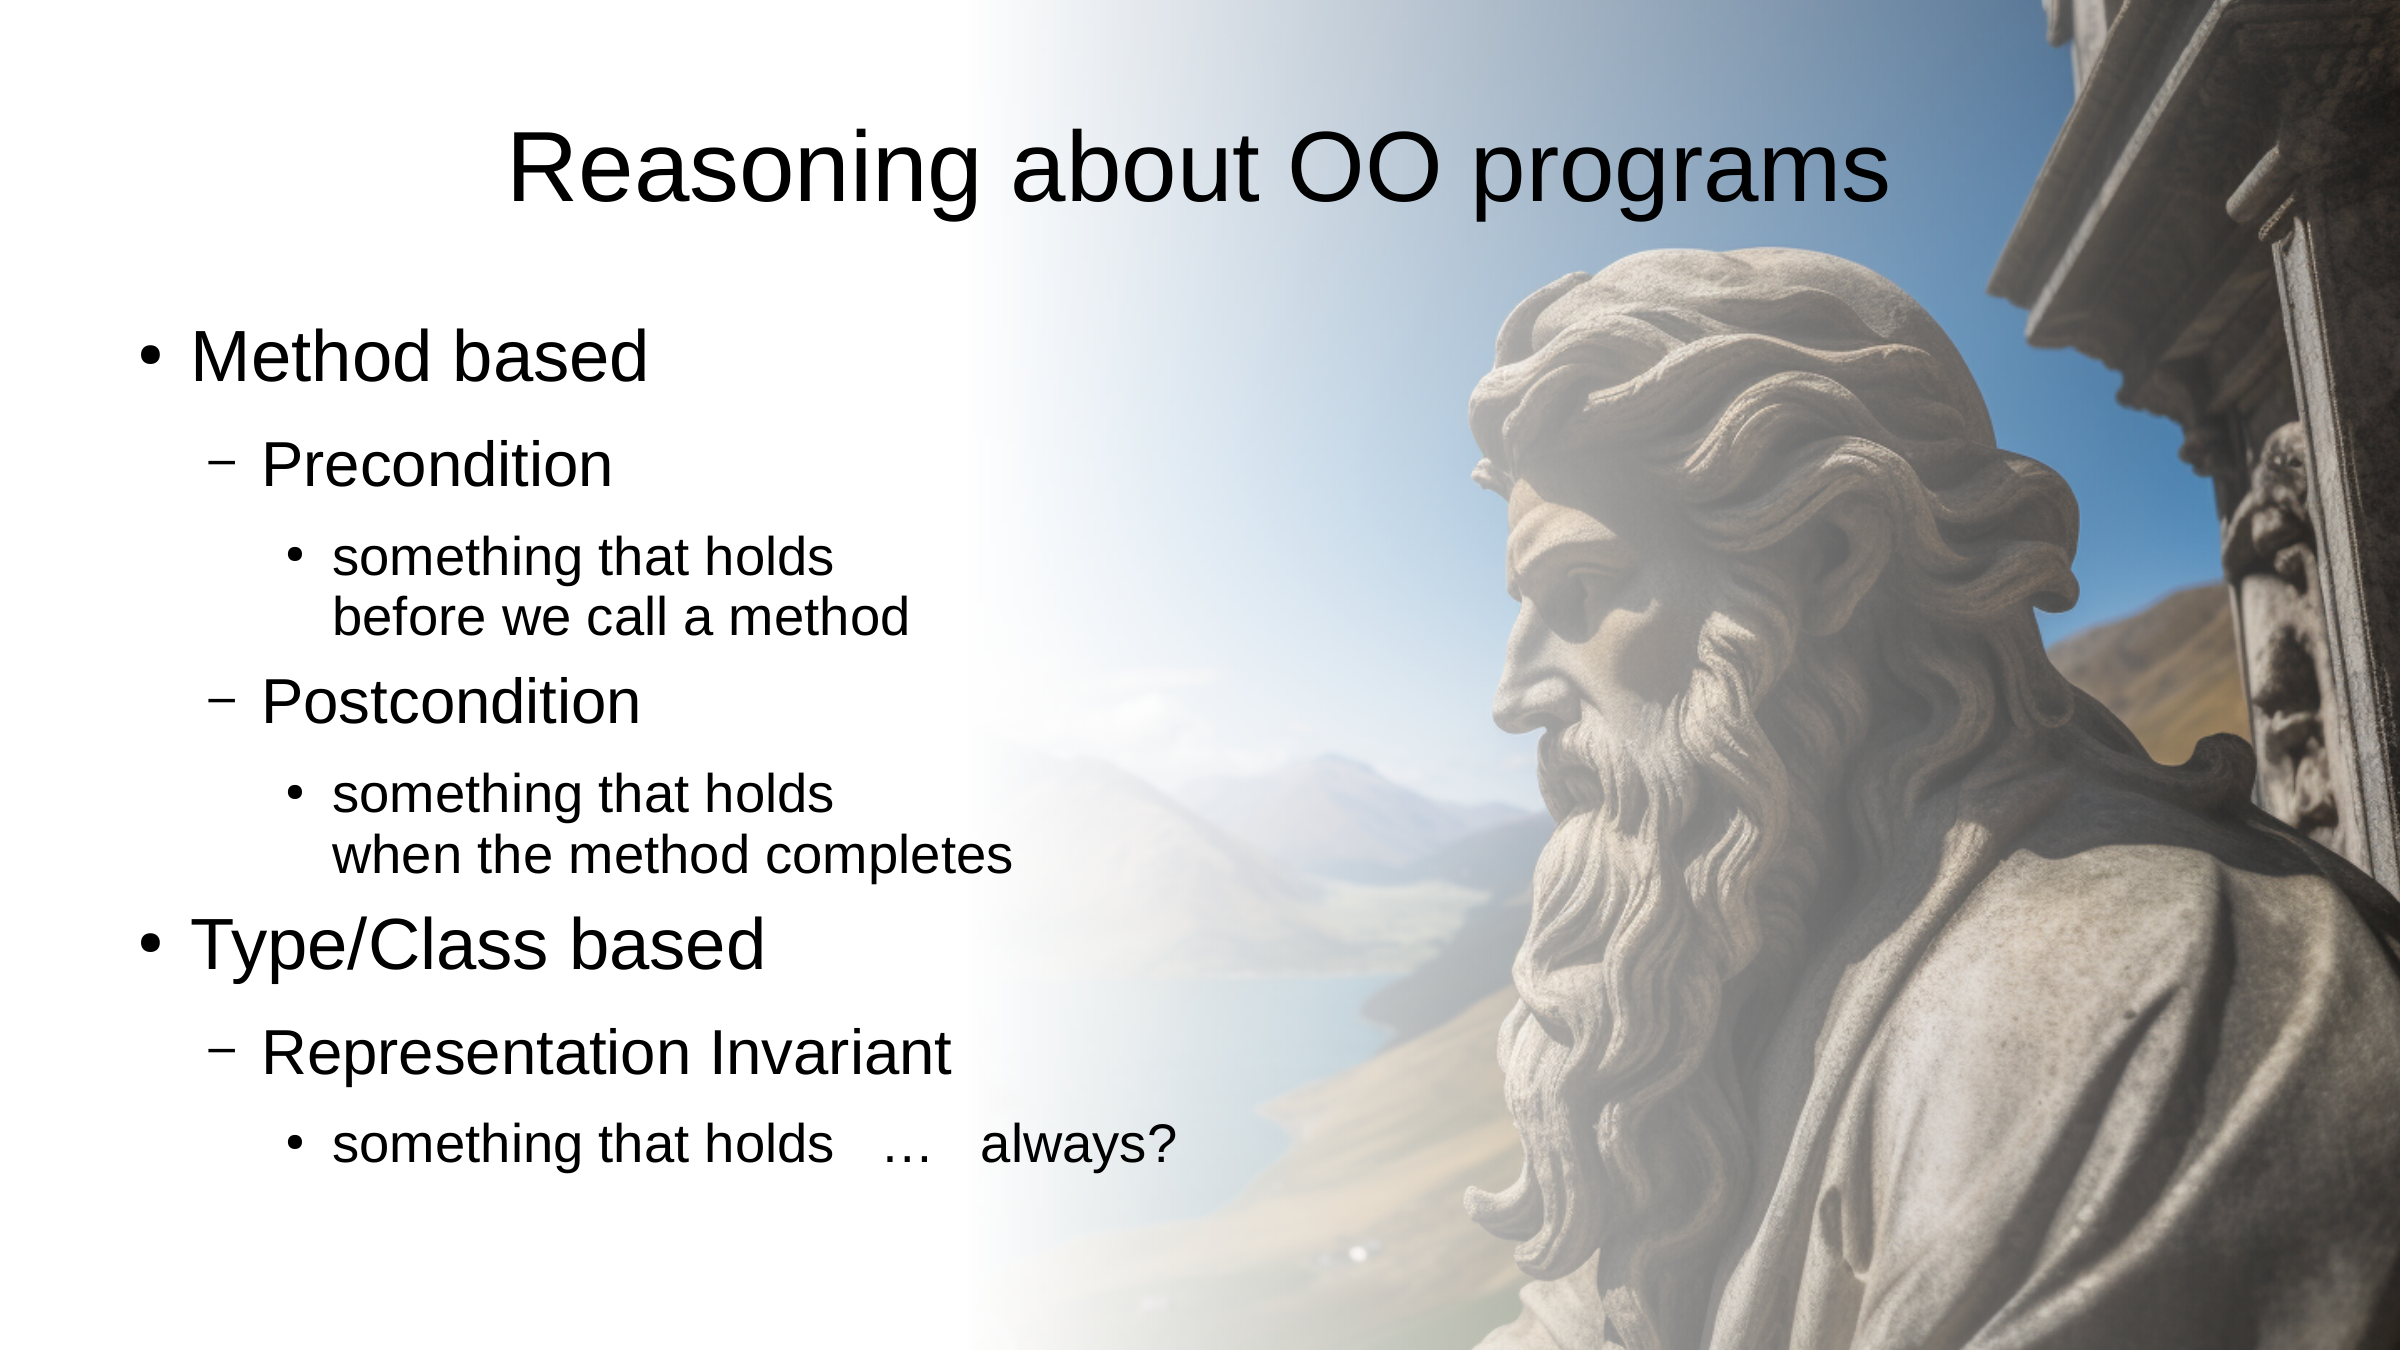

# Reasoning about OO programs
Method based
Precondition
something that holds
before we call a method
Postcondition
something that holds
when the method completes
Type/Class based
Representation Invariant
something that holds … always?